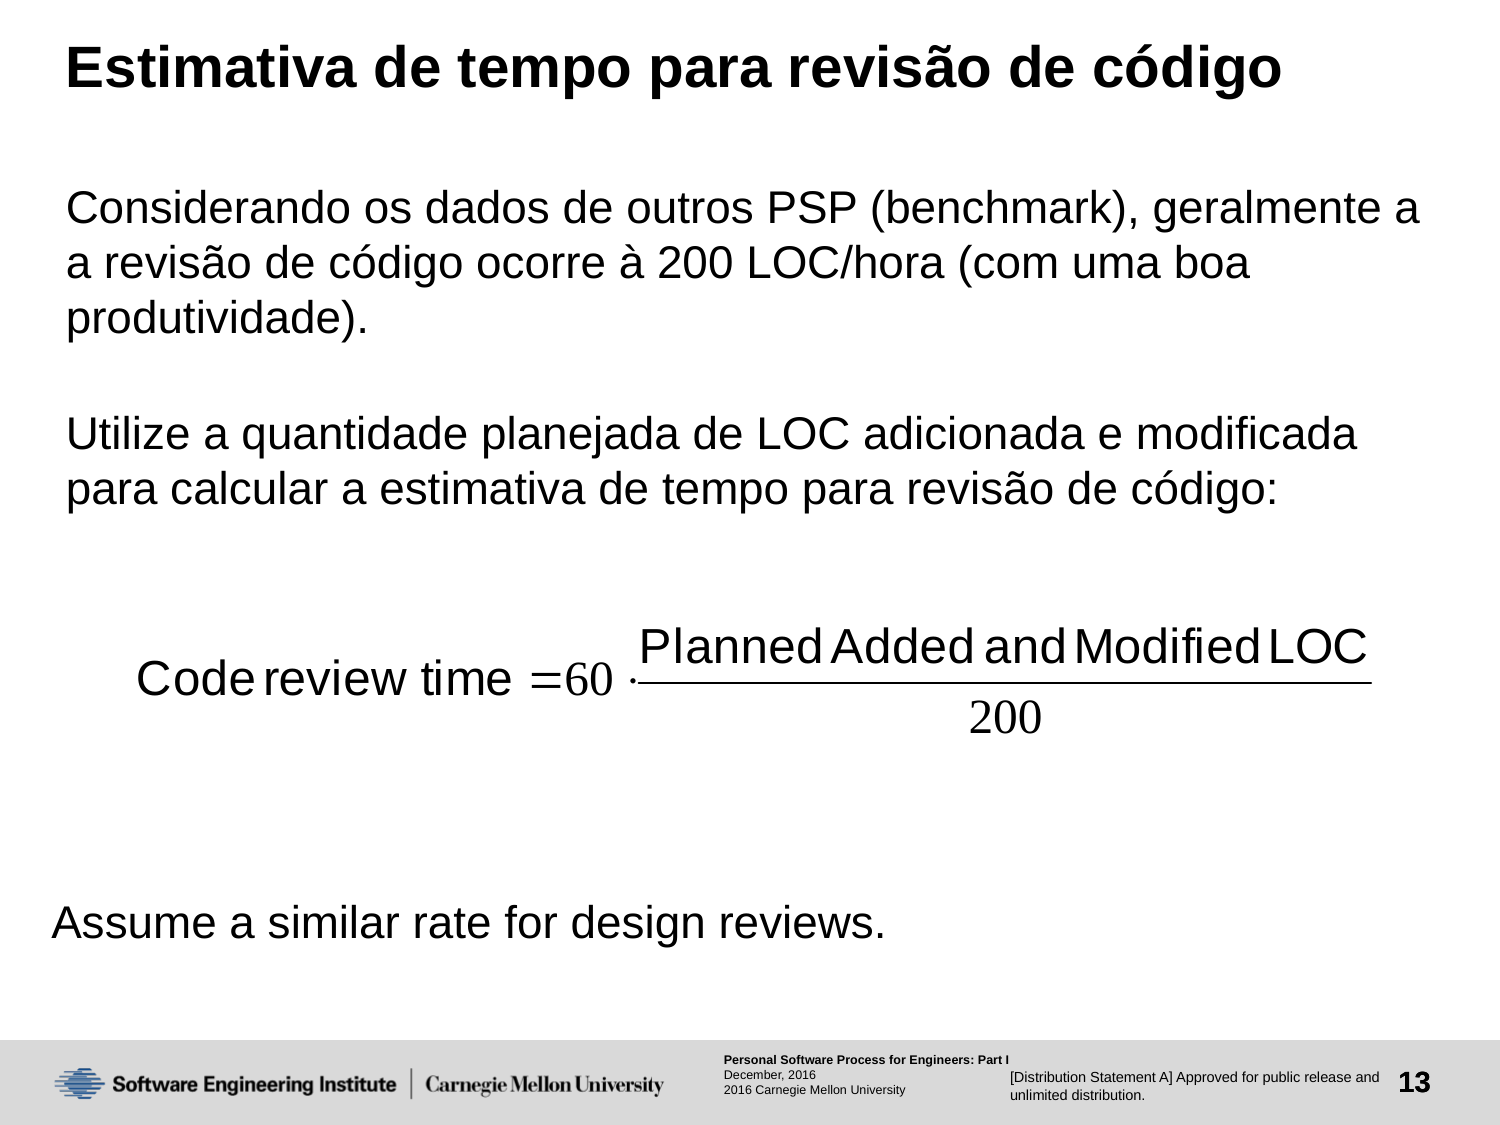

# Estimativa de tempo para revisão de código
Considerando os dados de outros PSP (benchmark), geralmente a a revisão de código ocorre à 200 LOC/hora (com uma boa produtividade).
Utilize a quantidade planejada de LOC adicionada e modificada para calcular a estimativa de tempo para revisão de código:
Assume a similar rate for design reviews.